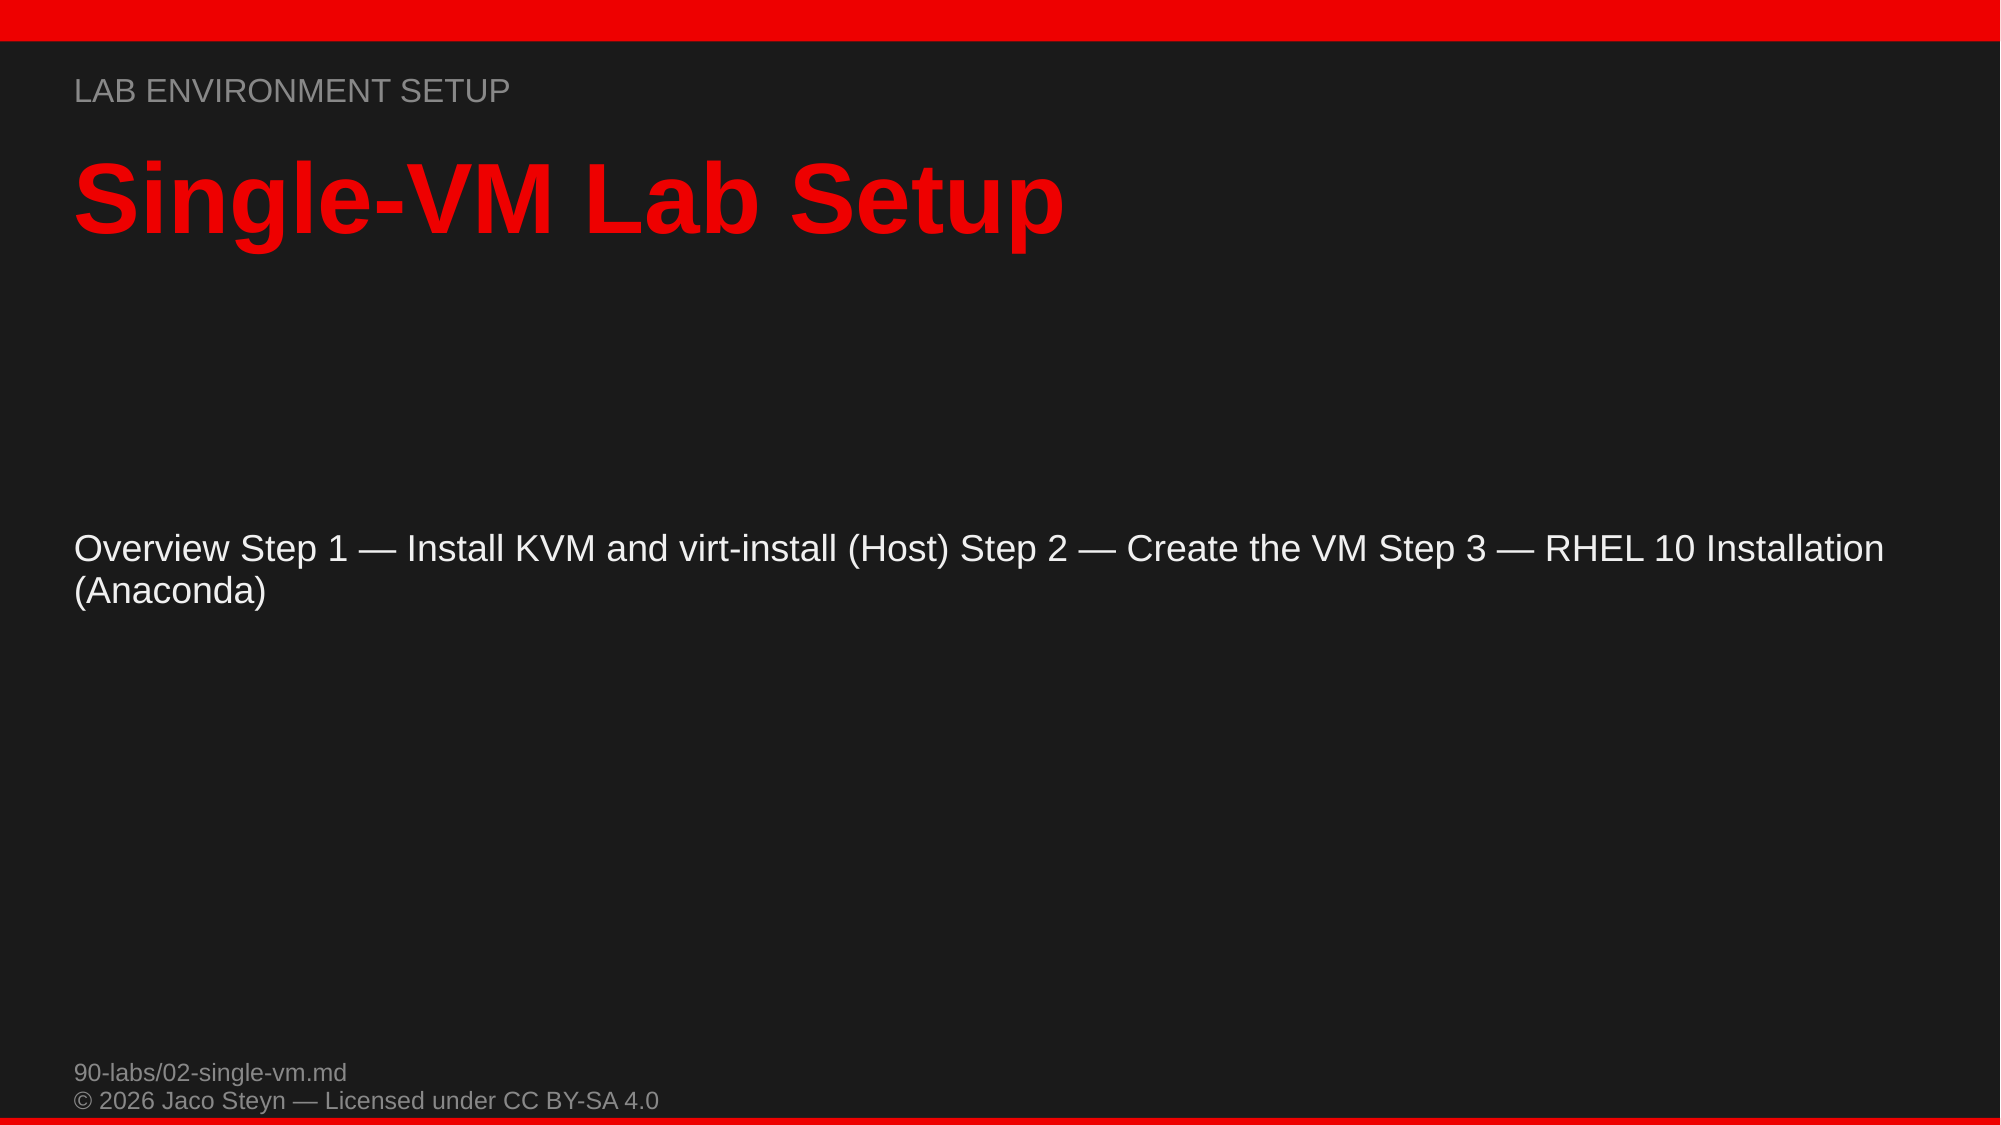

LAB ENVIRONMENT SETUP
Single-VM Lab Setup
Overview Step 1 — Install KVM and virt-install (Host) Step 2 — Create the VM Step 3 — RHEL 10 Installation (Anaconda)
90-labs/02-single-vm.md
© 2026 Jaco Steyn — Licensed under CC BY-SA 4.0